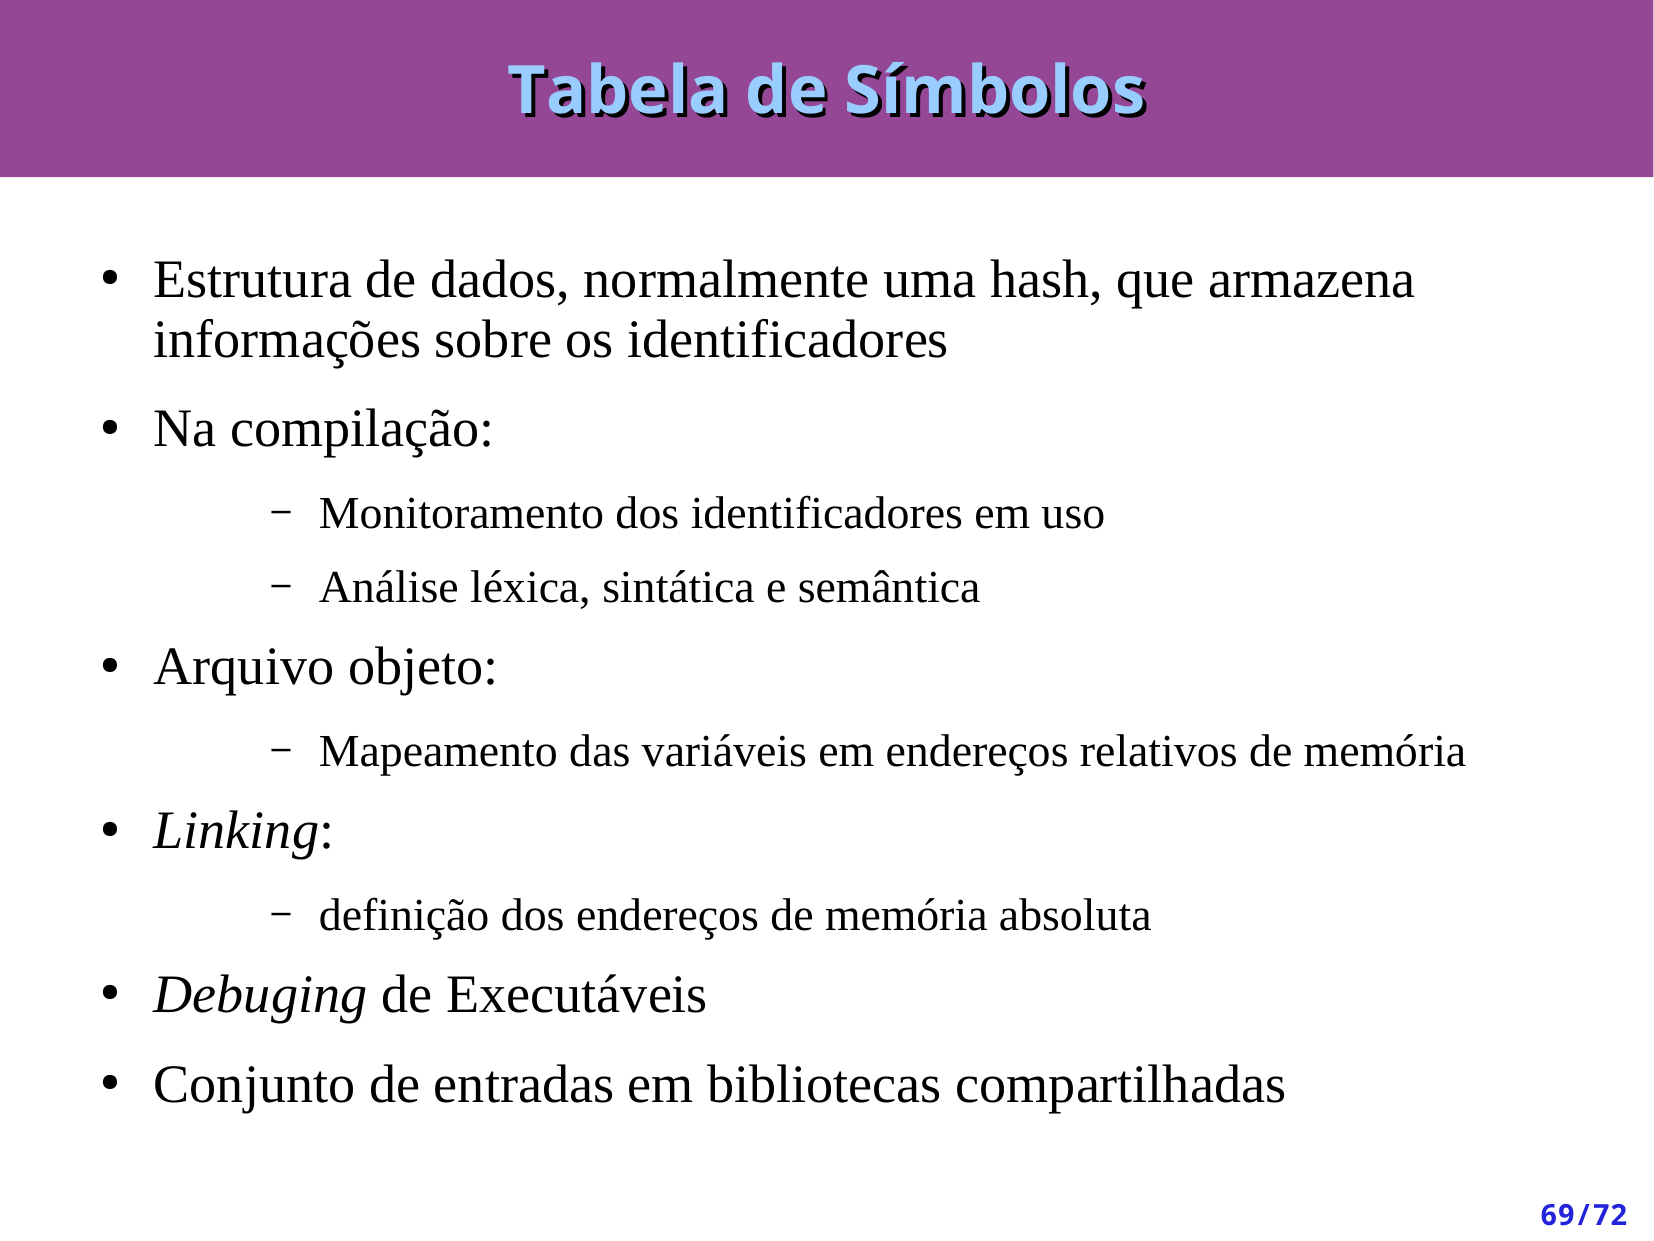

# Tabela de Símbolos
Estrutura de dados, normalmente uma hash, que armazena informações sobre os identificadores
Na compilação:
Monitoramento dos identificadores em uso
Análise léxica, sintática e semântica
Arquivo objeto:
Mapeamento das variáveis em endereços relativos de memória
Linking:
definição dos endereços de memória absoluta
Debuging de Executáveis
Conjunto de entradas em bibliotecas compartilhadas
69